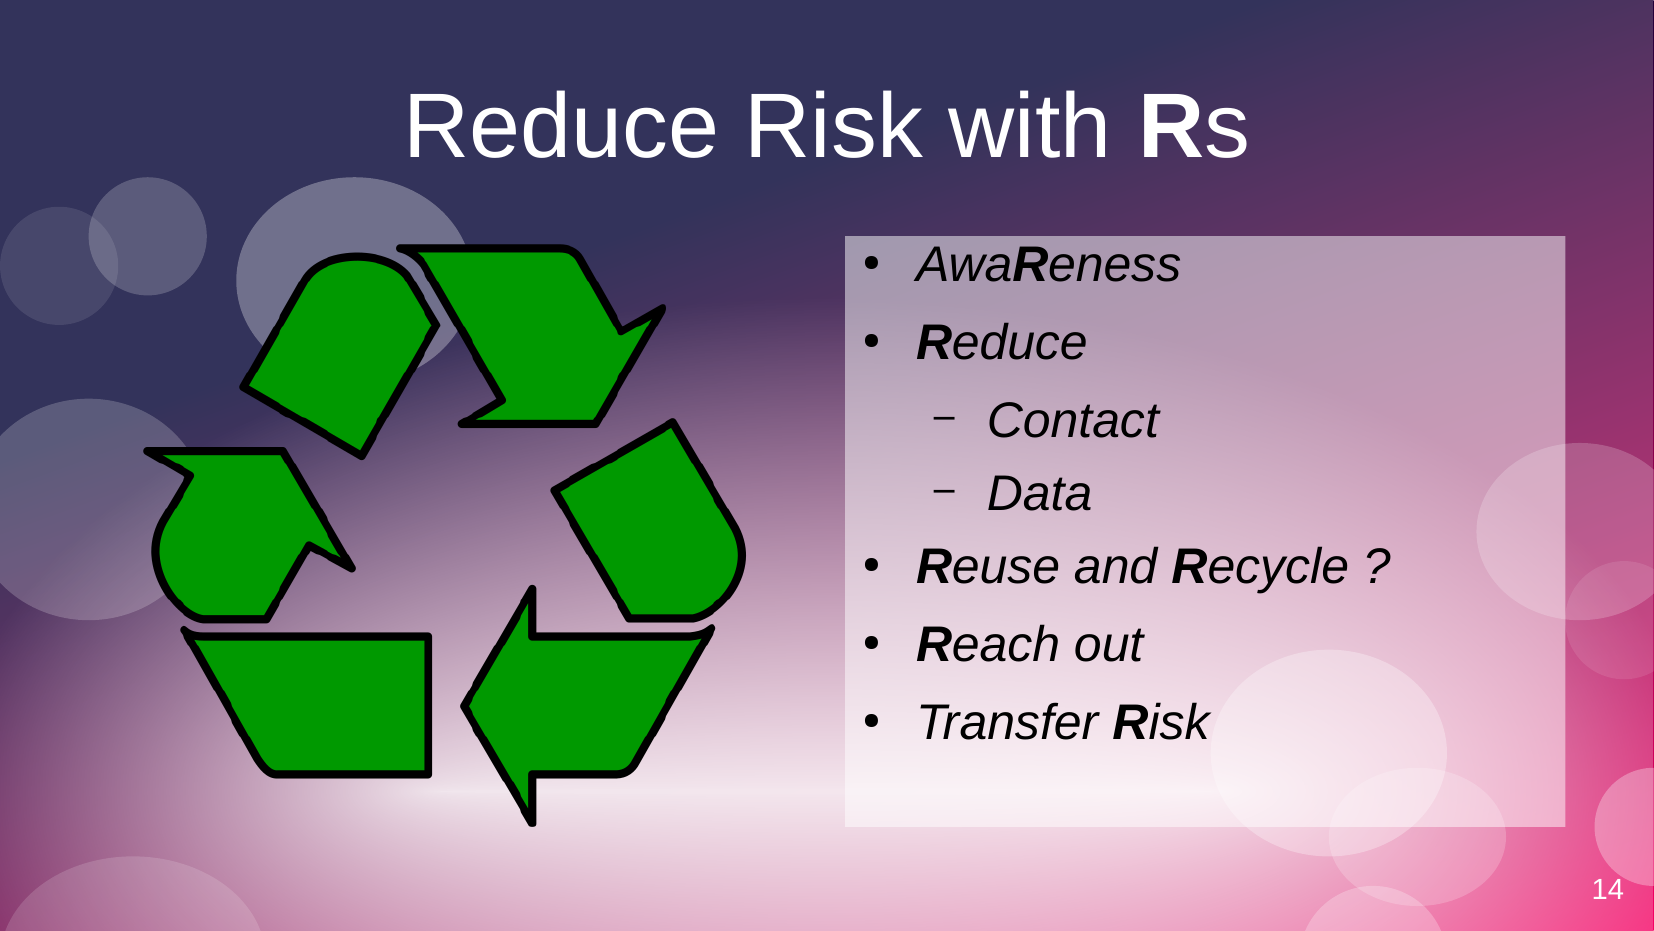

Reduce Risk with Rs
# AwaReness
Reduce
Contact
Data
Reuse and Recycle ?
Reach out
Transfer Risk